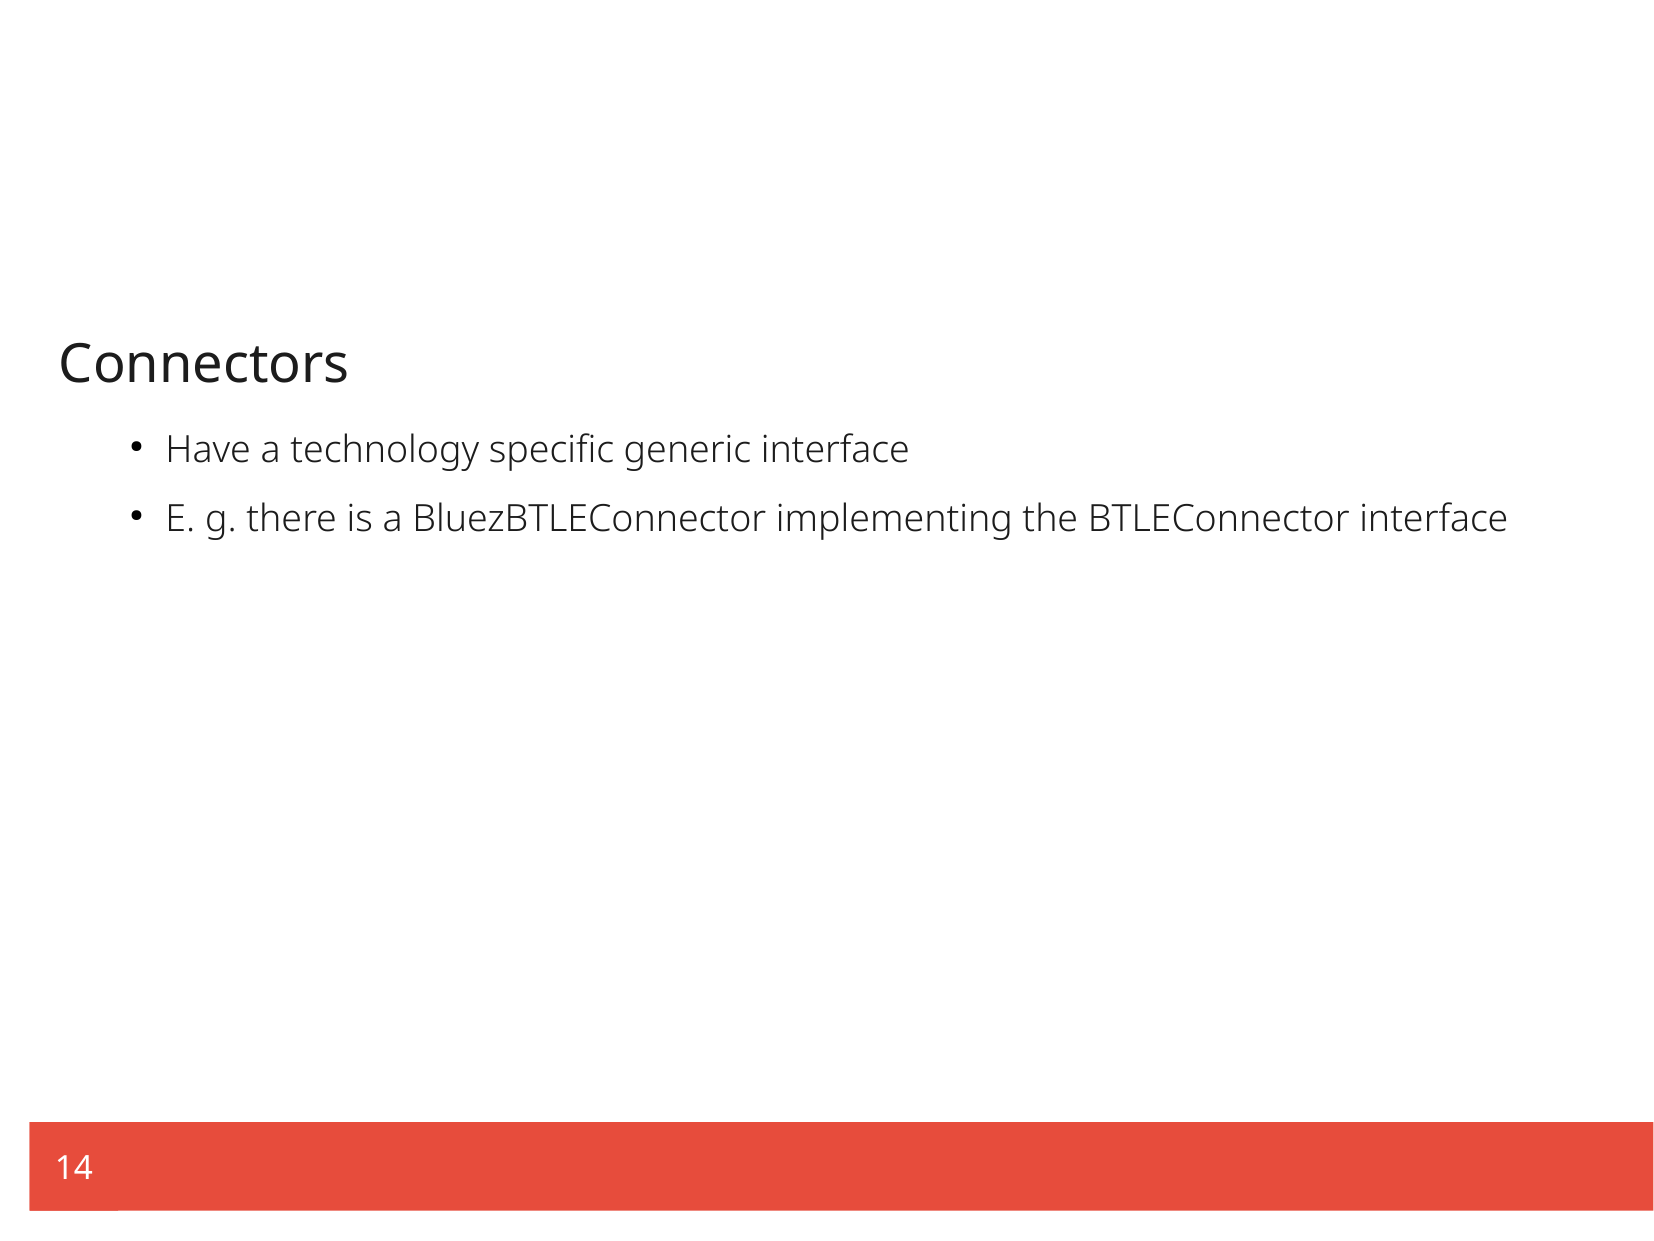

#
Connectors
Have a technology specific generic interface
E. g. there is a BluezBTLEConnector implementing the BTLEConnector interface
14